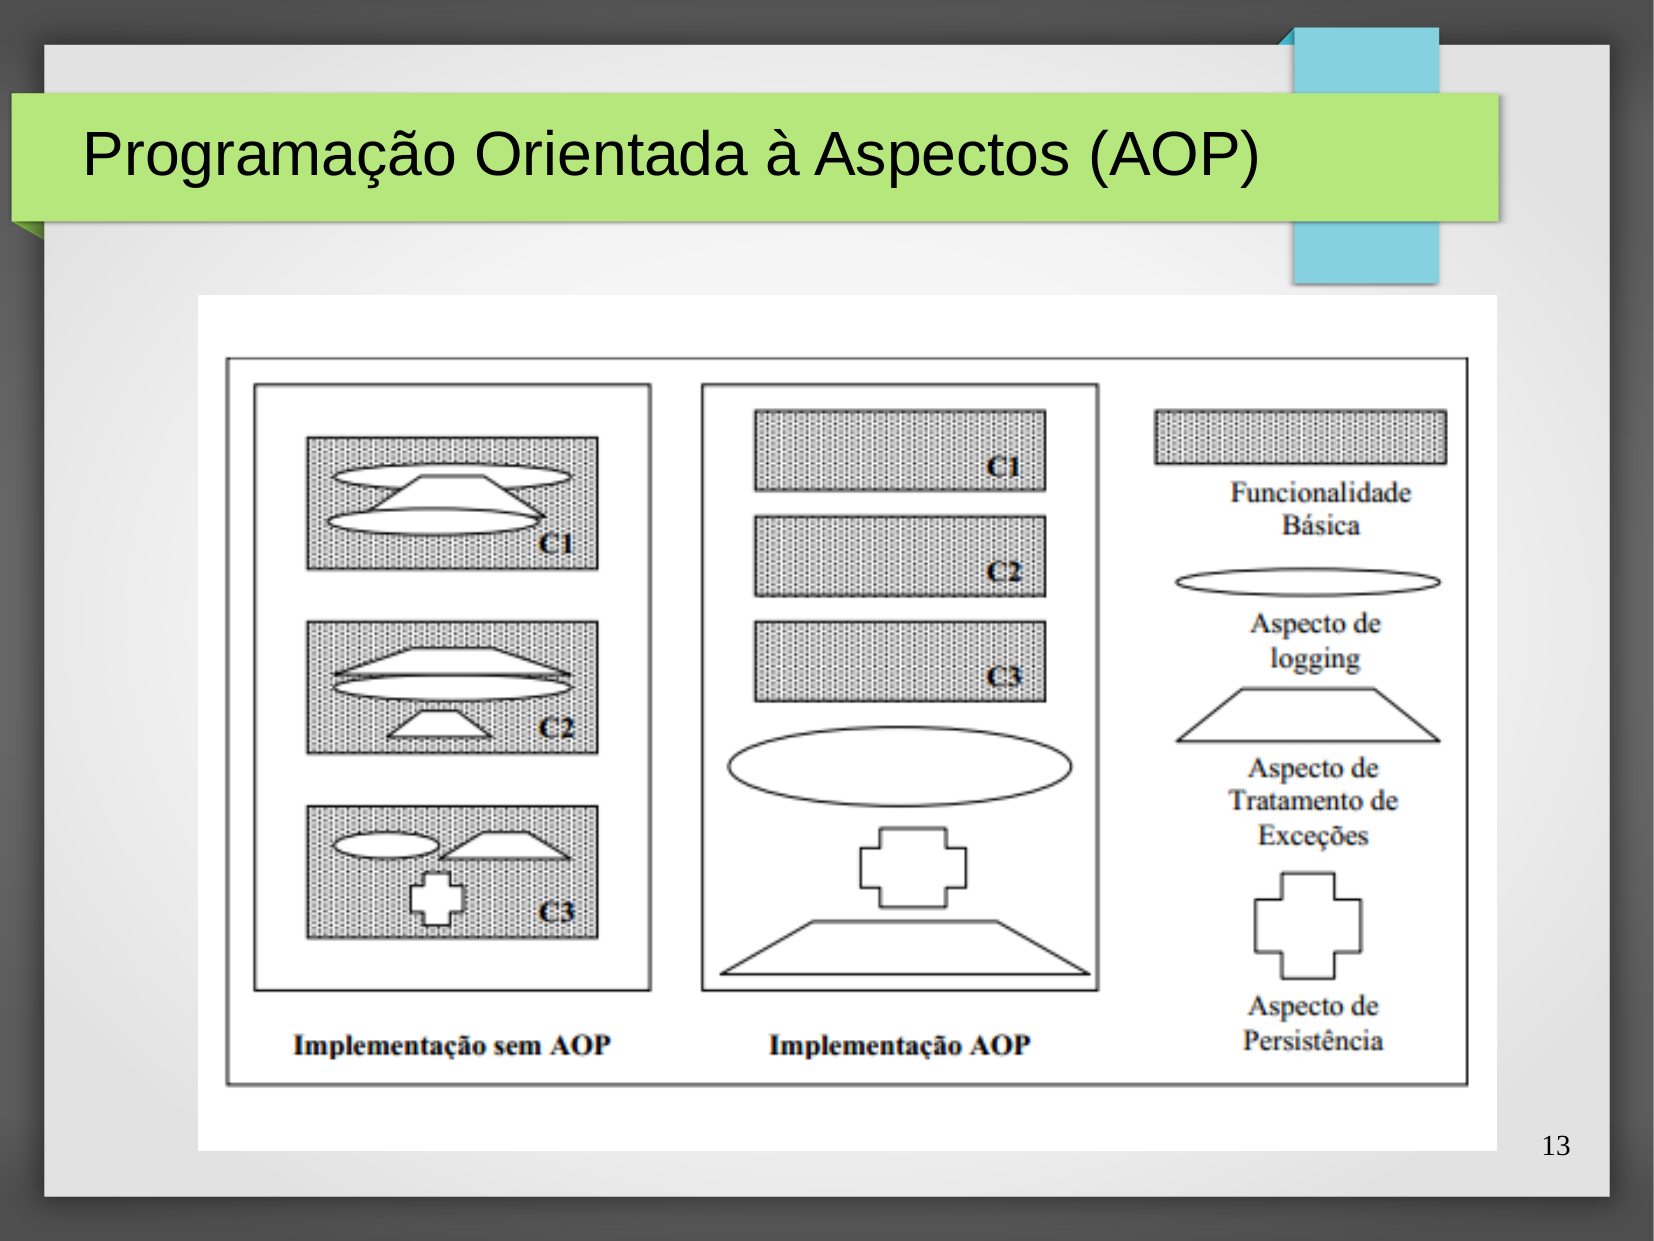

# Programação Orientada à Aspectos (AOP)
13